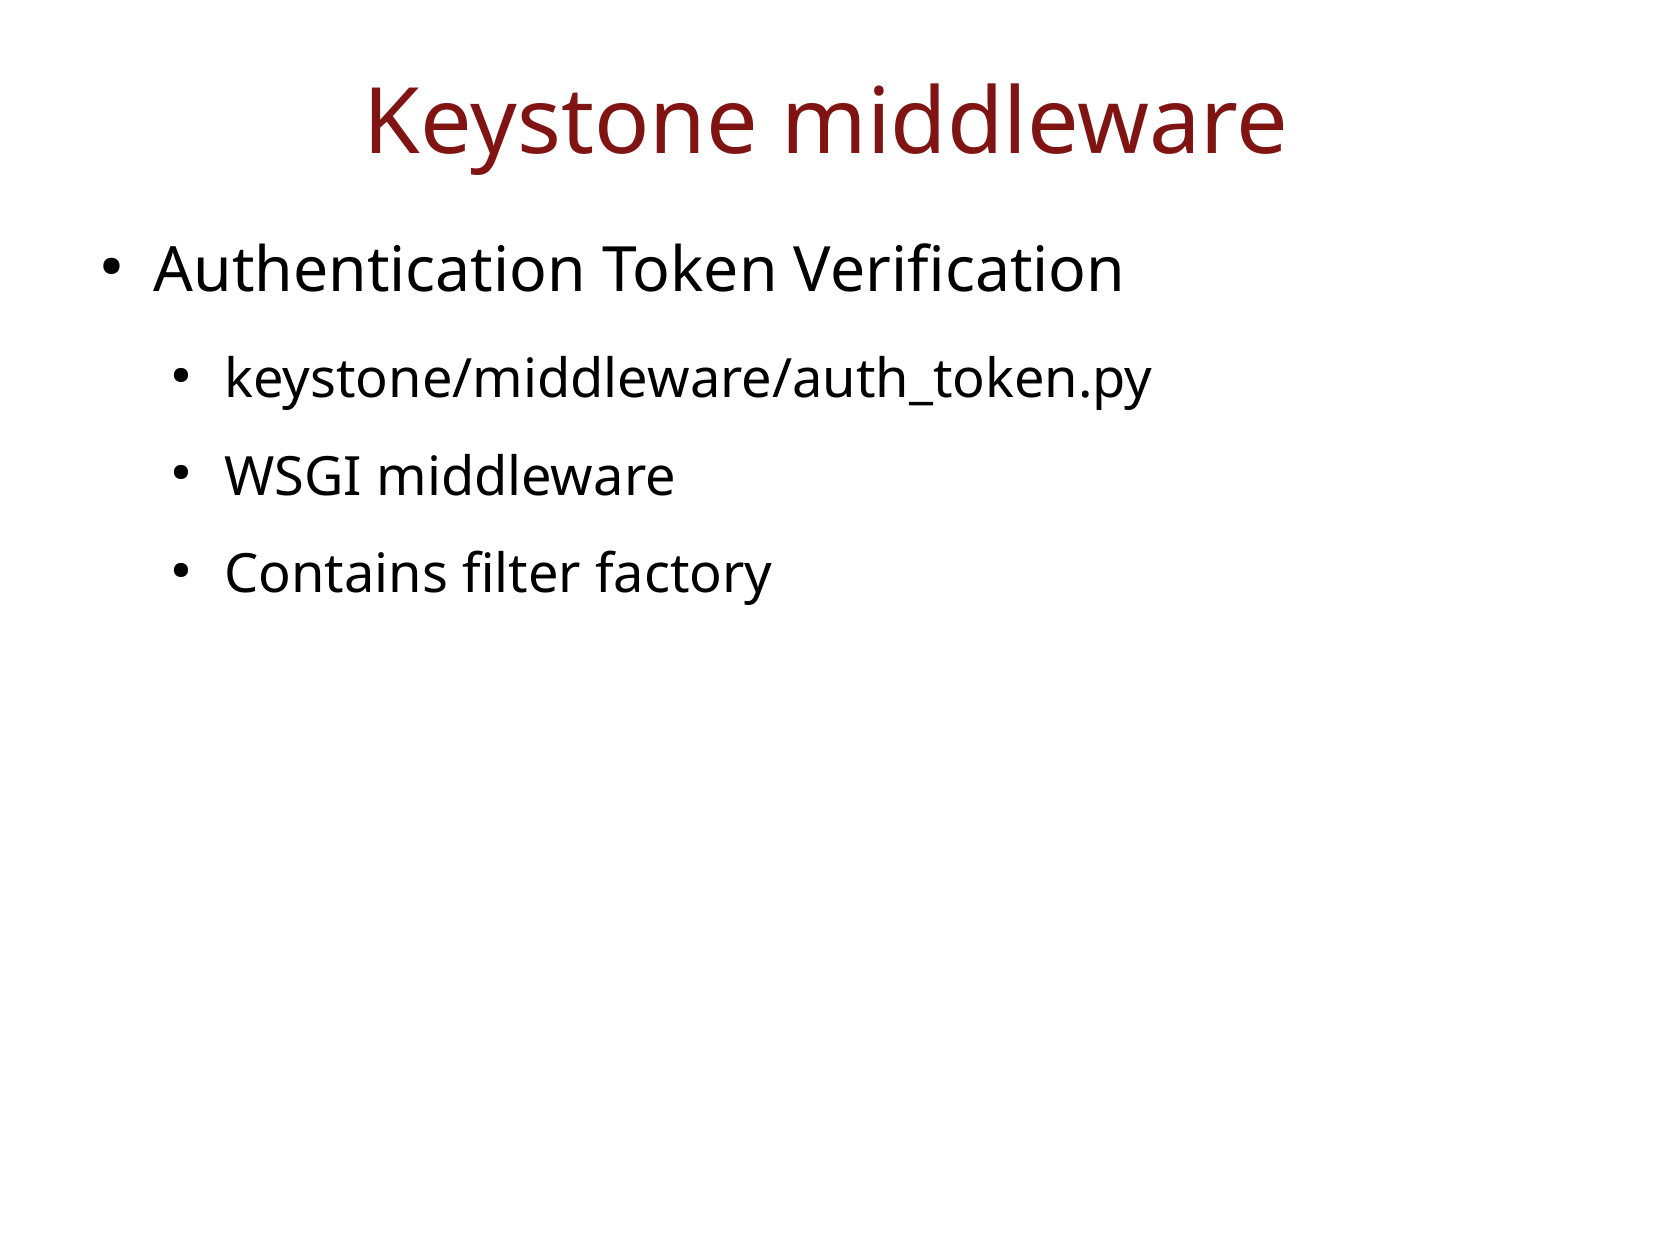

# Keystone middleware
Authentication Token Verification
keystone/middleware/auth_token.py
WSGI middleware
Contains filter factory